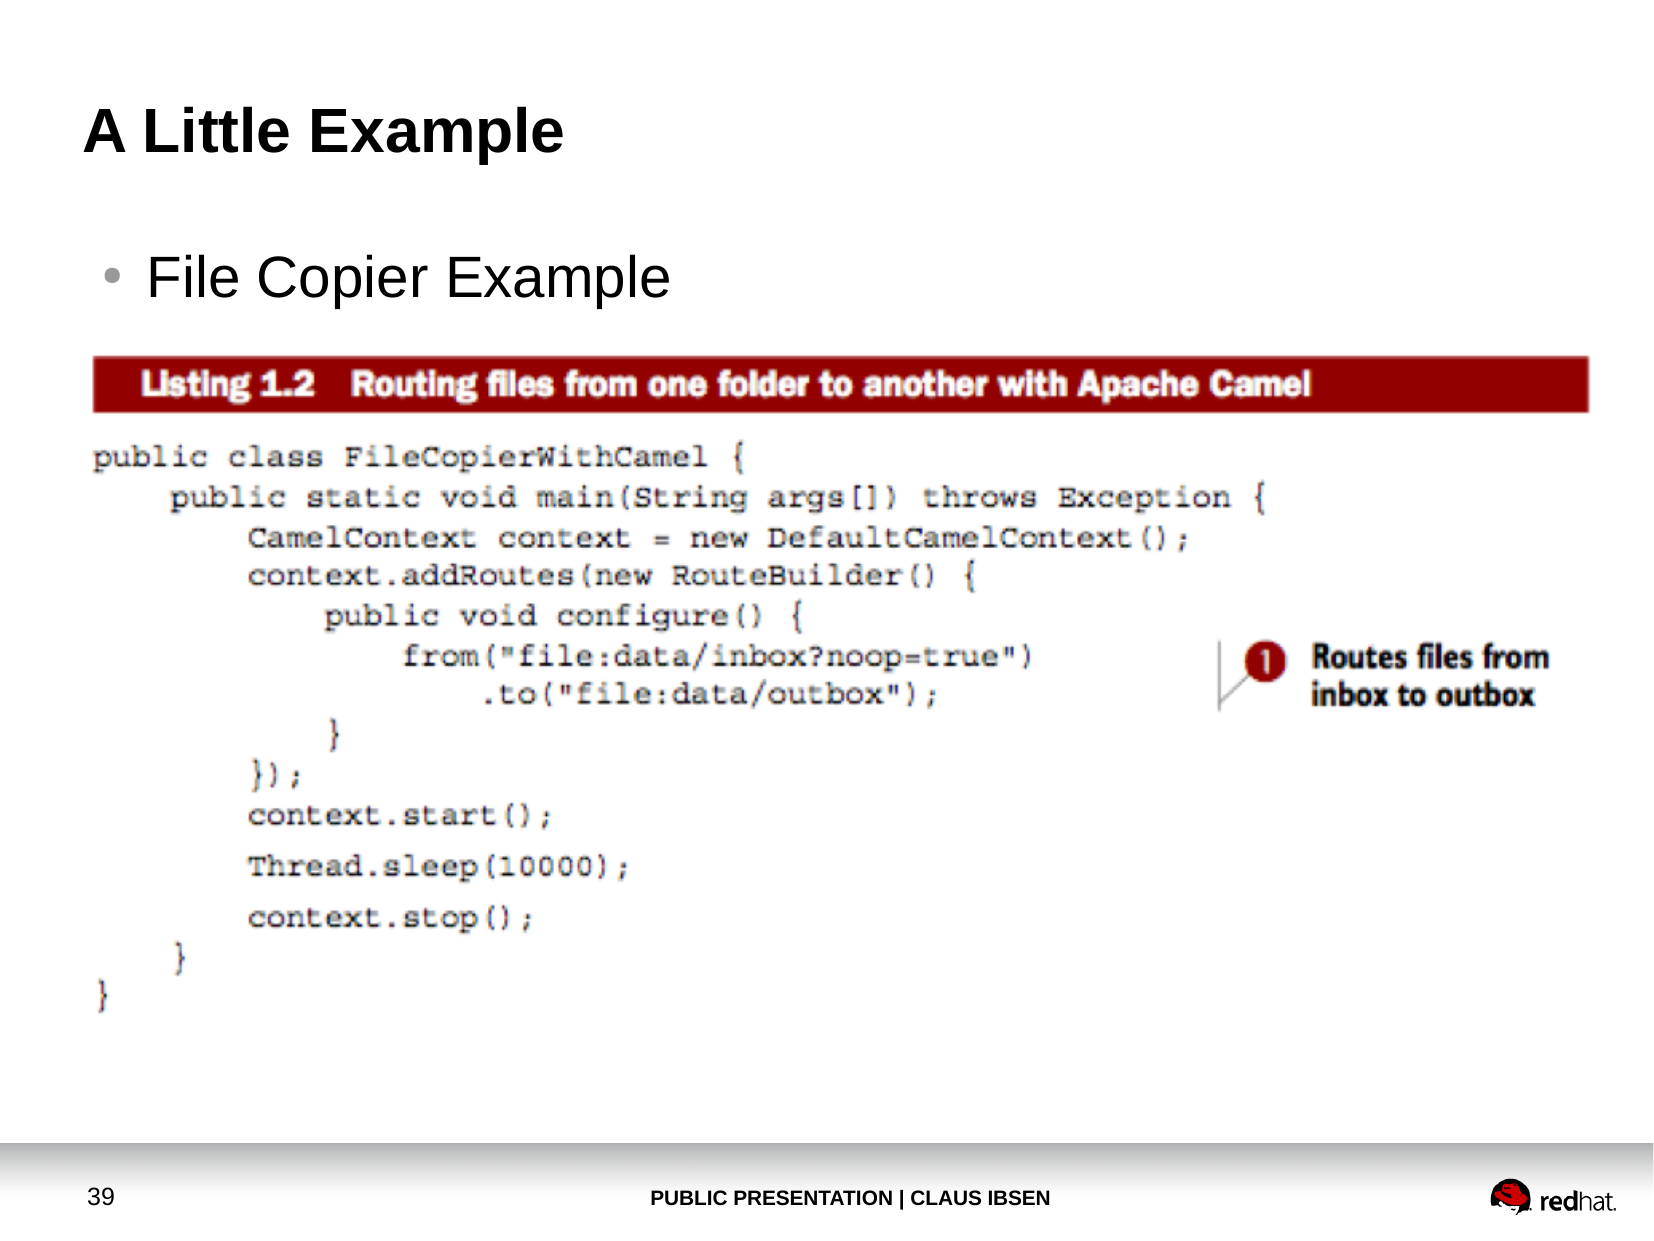

# A Little Example
File Copier Example